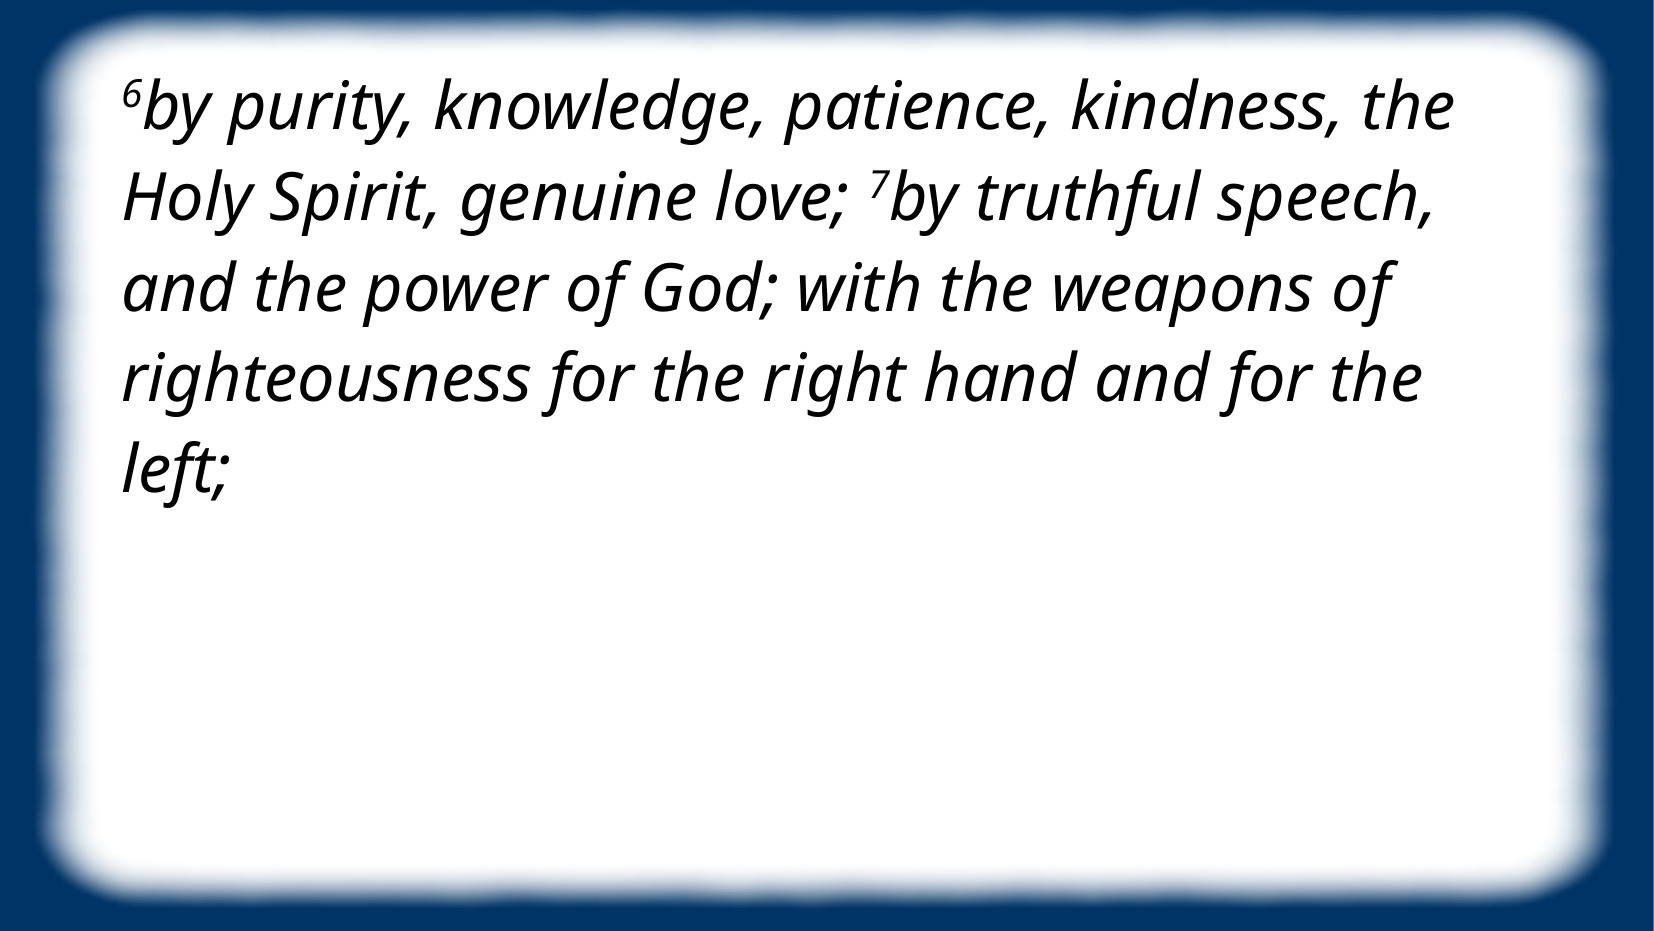

6by purity, knowledge, patience, kindness, the Holy Spirit, genuine love; 7by truthful speech, and the power of God; with the weapons of righteousness for the right hand and for the left;